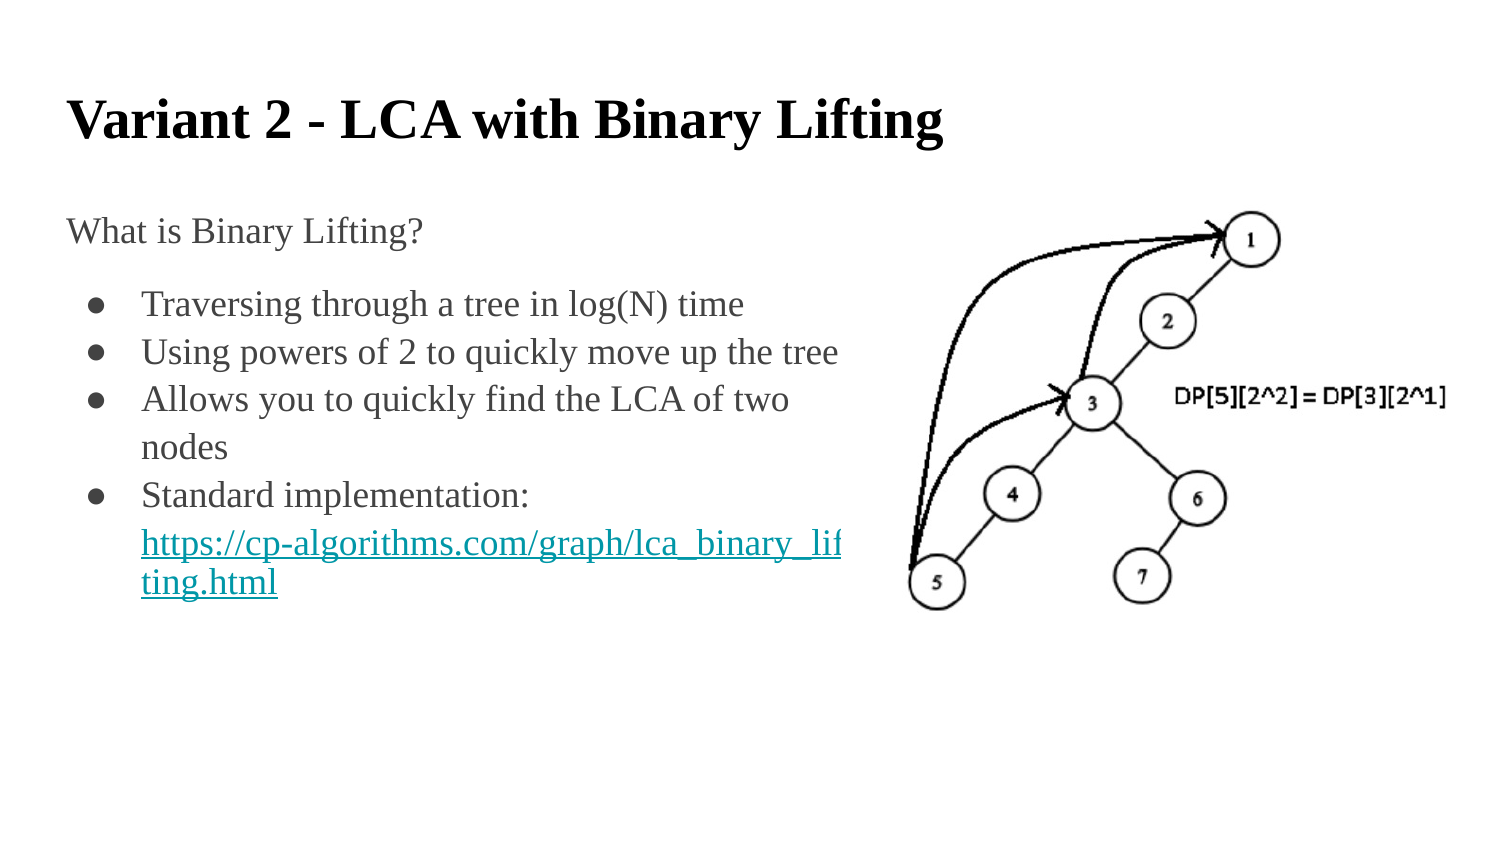

# Variant 2 - LCA with Binary Lifting
What is Binary Lifting?
Traversing through a tree in log(N) time
Using powers of 2 to quickly move up the tree
Allows you to quickly find the LCA of two nodes
Standard implementation: https://cp-algorithms.com/graph/lca_binary_lifting.html